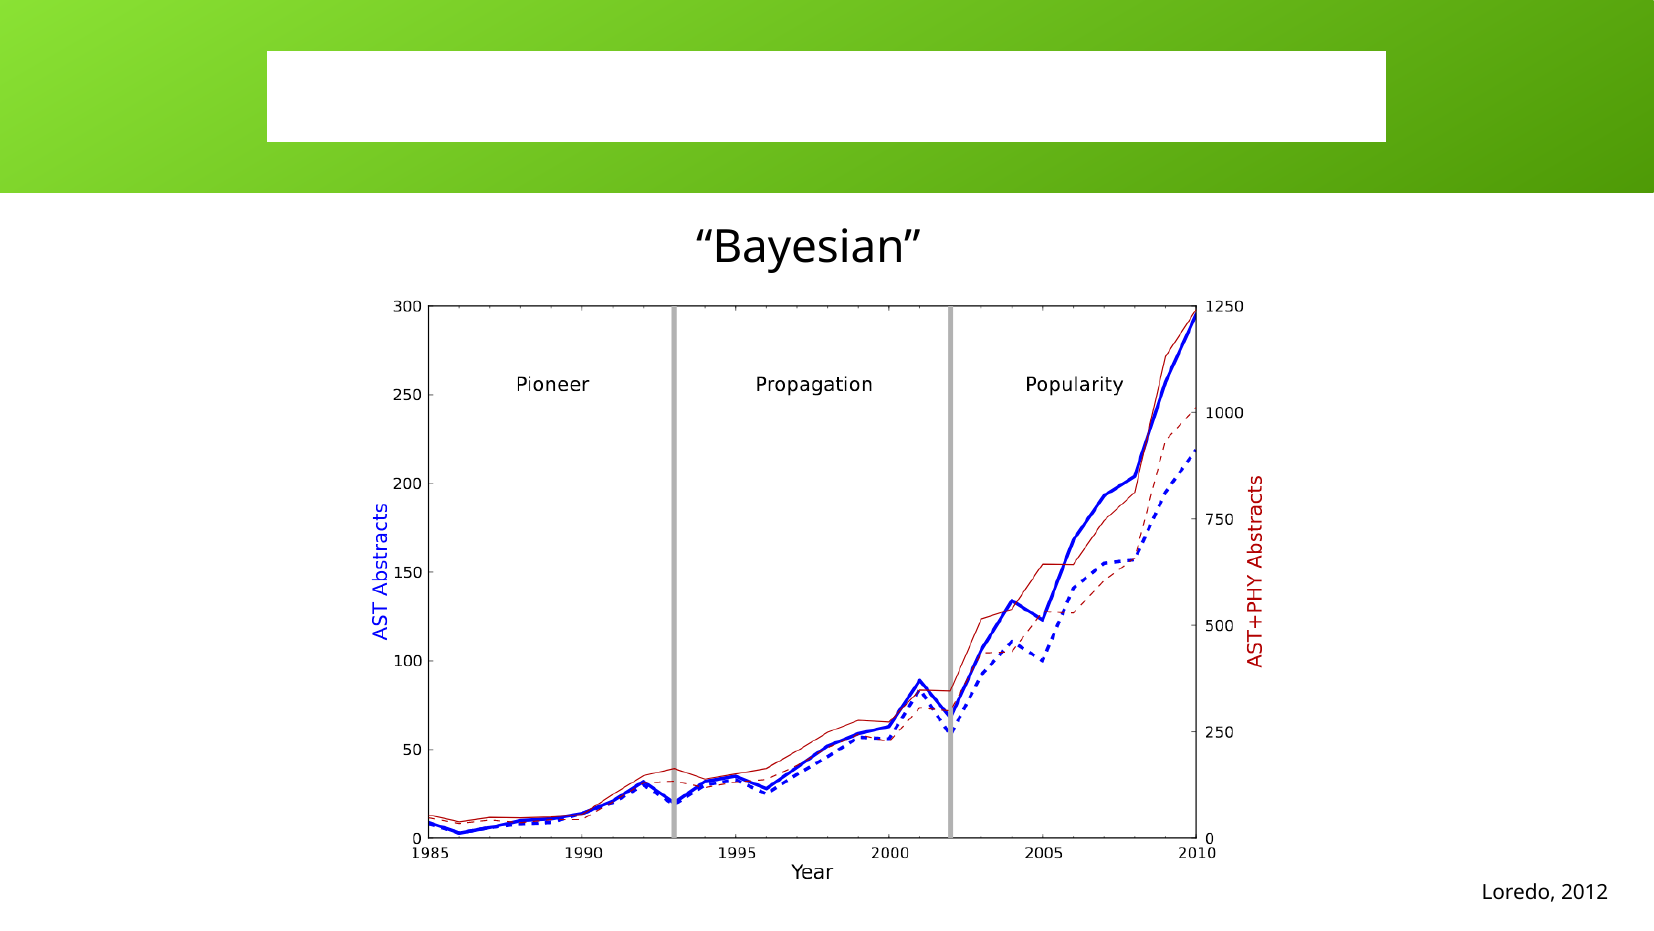

# A growing though recent popularity
“Bayesian”
Loredo, 2012